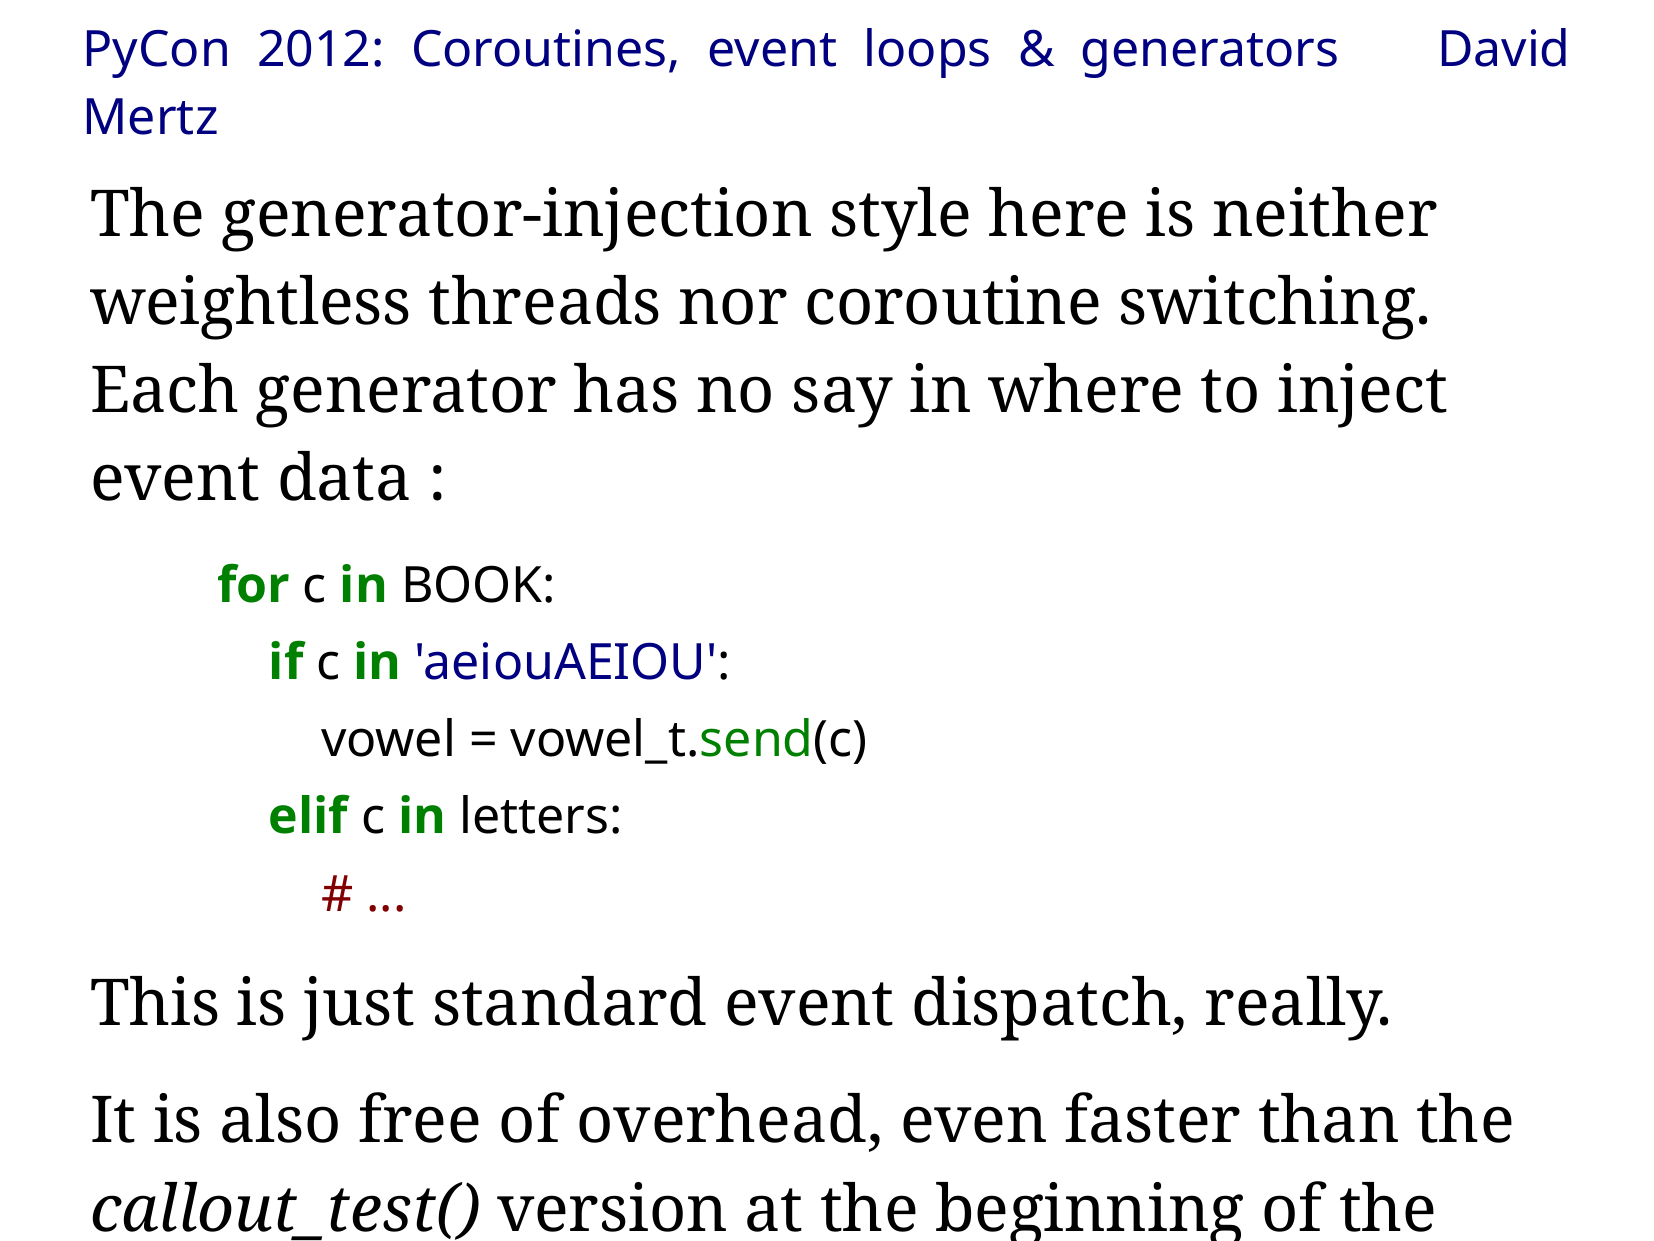

PyCon 2012: Coroutines, event loops & generators		David Mertz
# The generator-injection style here is neither weightless threads nor coroutine switching. Each generator has no say in where to inject event data :
 for c in BOOK:
 if c in 'aeiouAEIOU':
 vowel = vowel_t.send(c)
 elif c in letters:
 # ...
This is just standard event dispatch, really.
It is also free of overhead, even faster than the callout_test() version at the beginning of the talk (on CPython anyway, PyPy makes calling cheap).